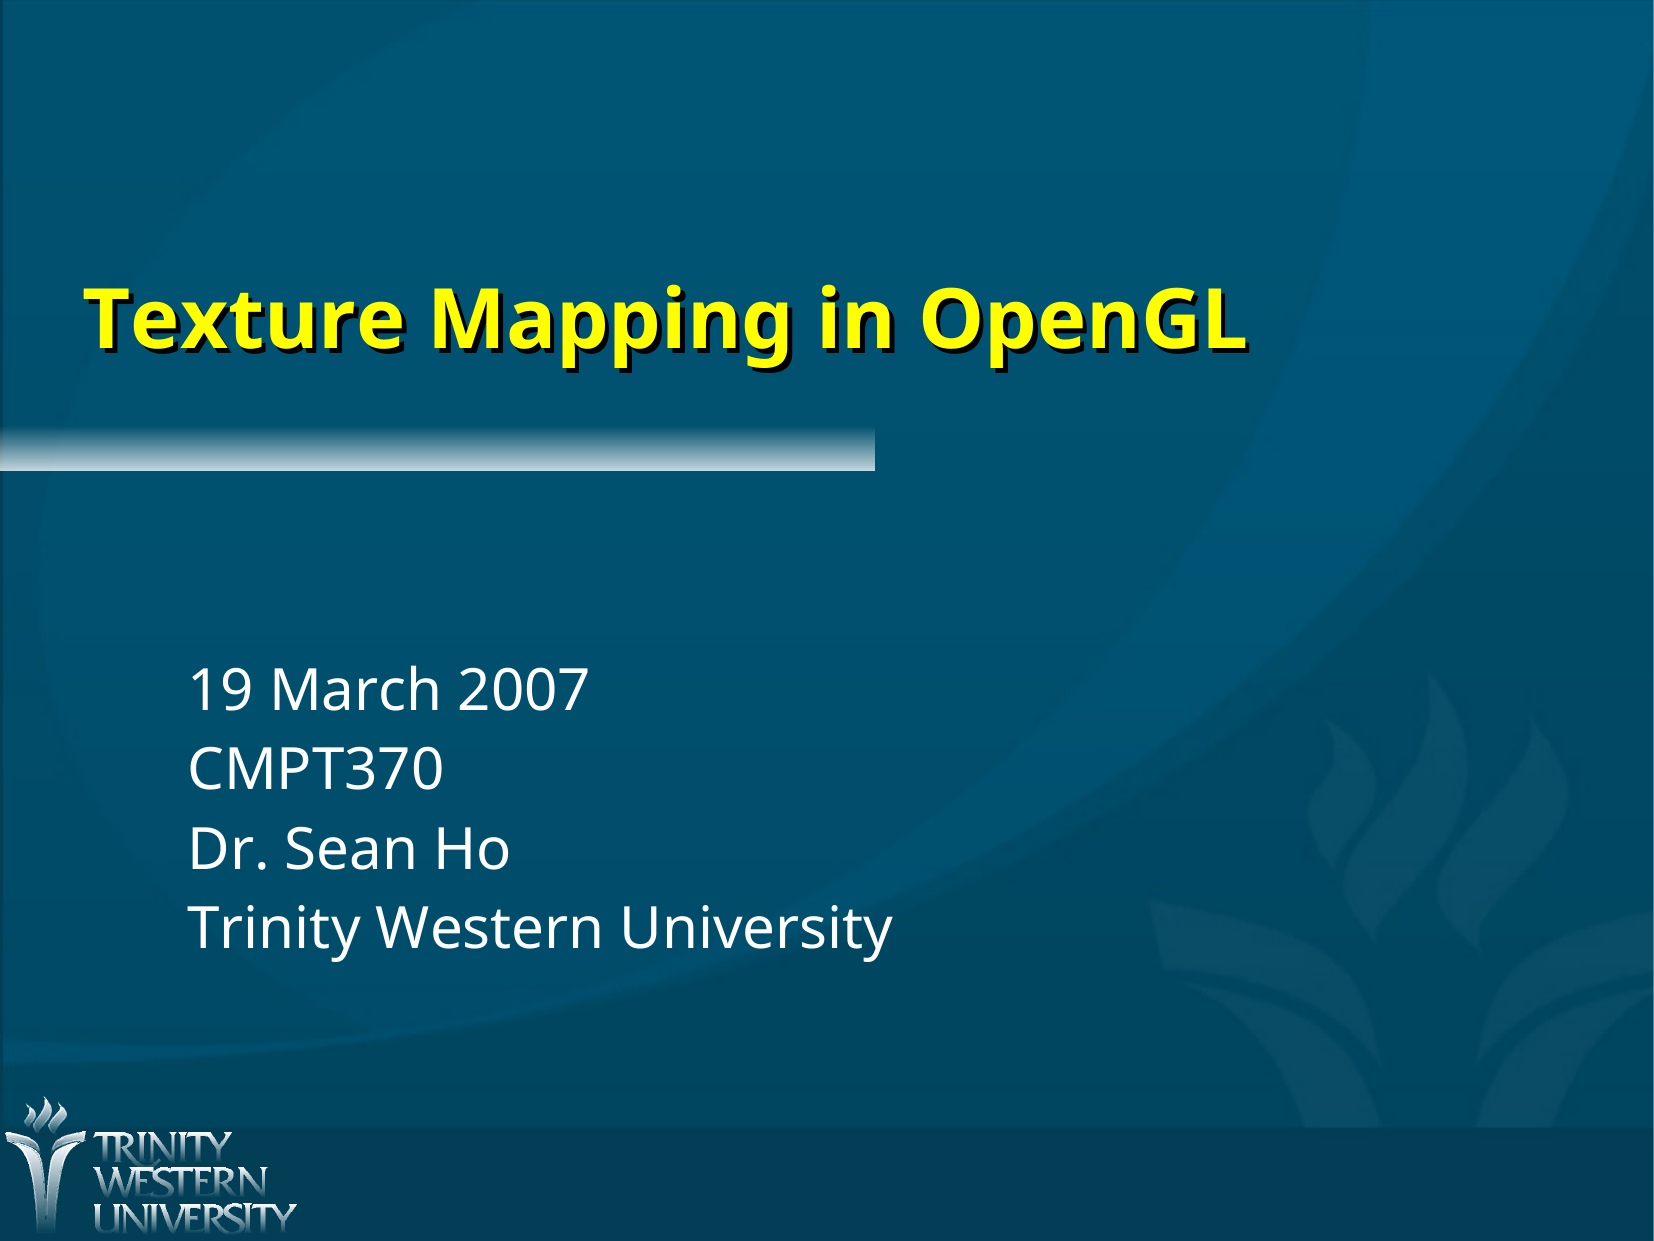

# Texture Mapping in OpenGL
19 March 2007
CMPT370
Dr. Sean Ho
Trinity Western University